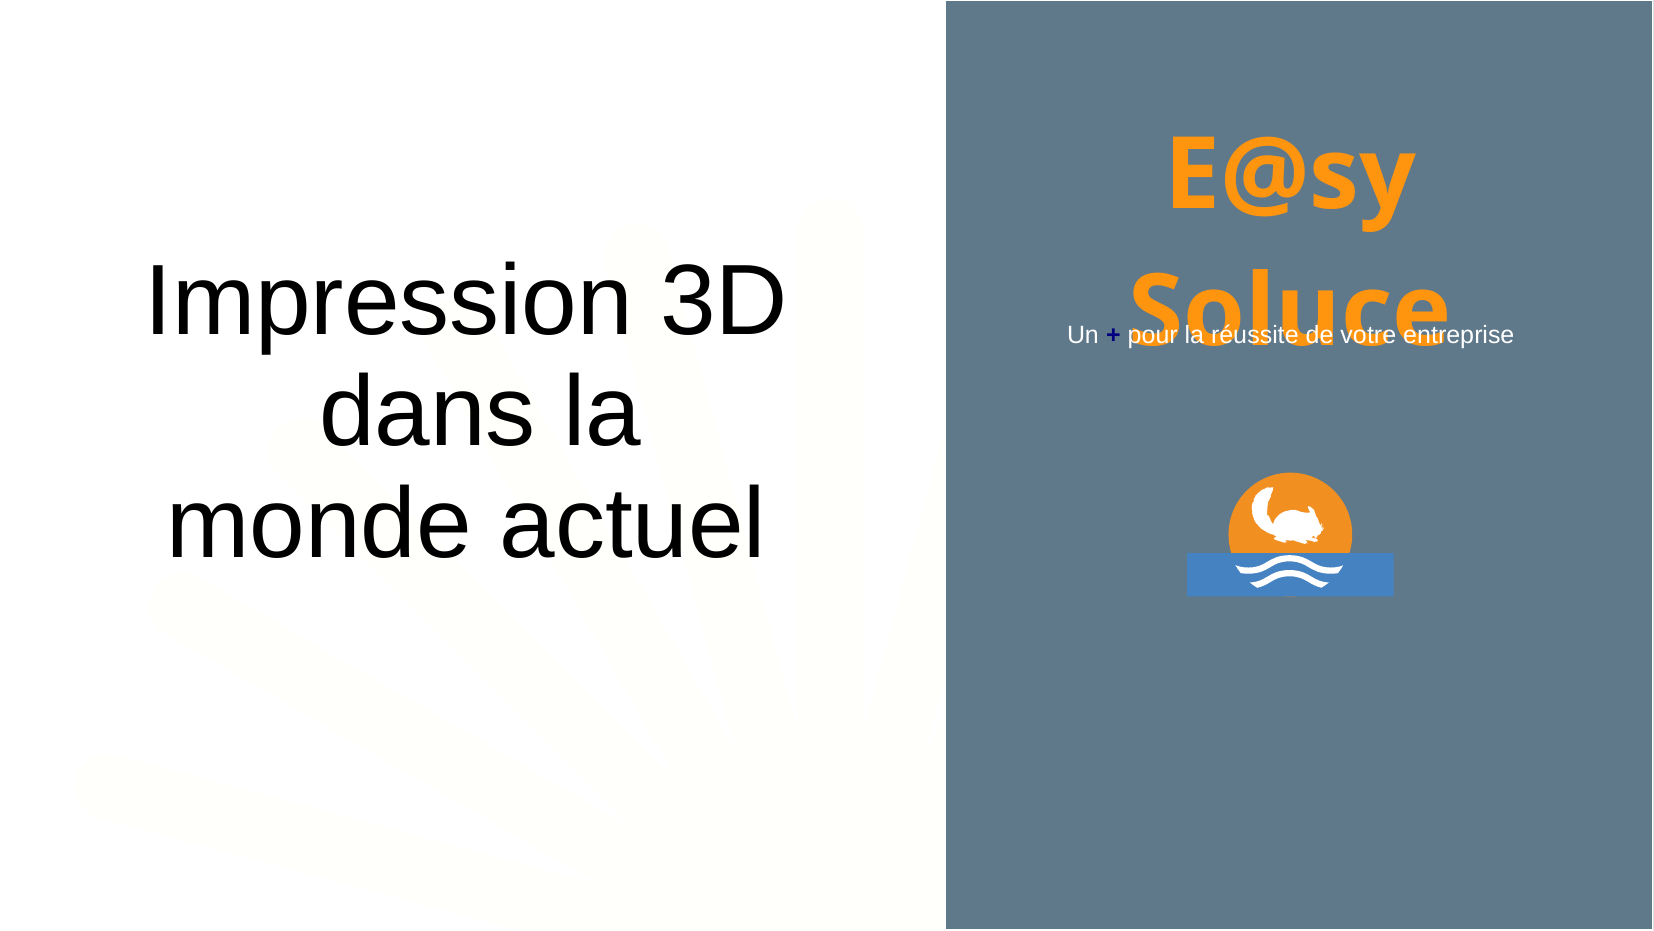

# E@sy Soluce
Impression 3D
 dans la monde actuel
Un + pour la réussite de votre entreprise